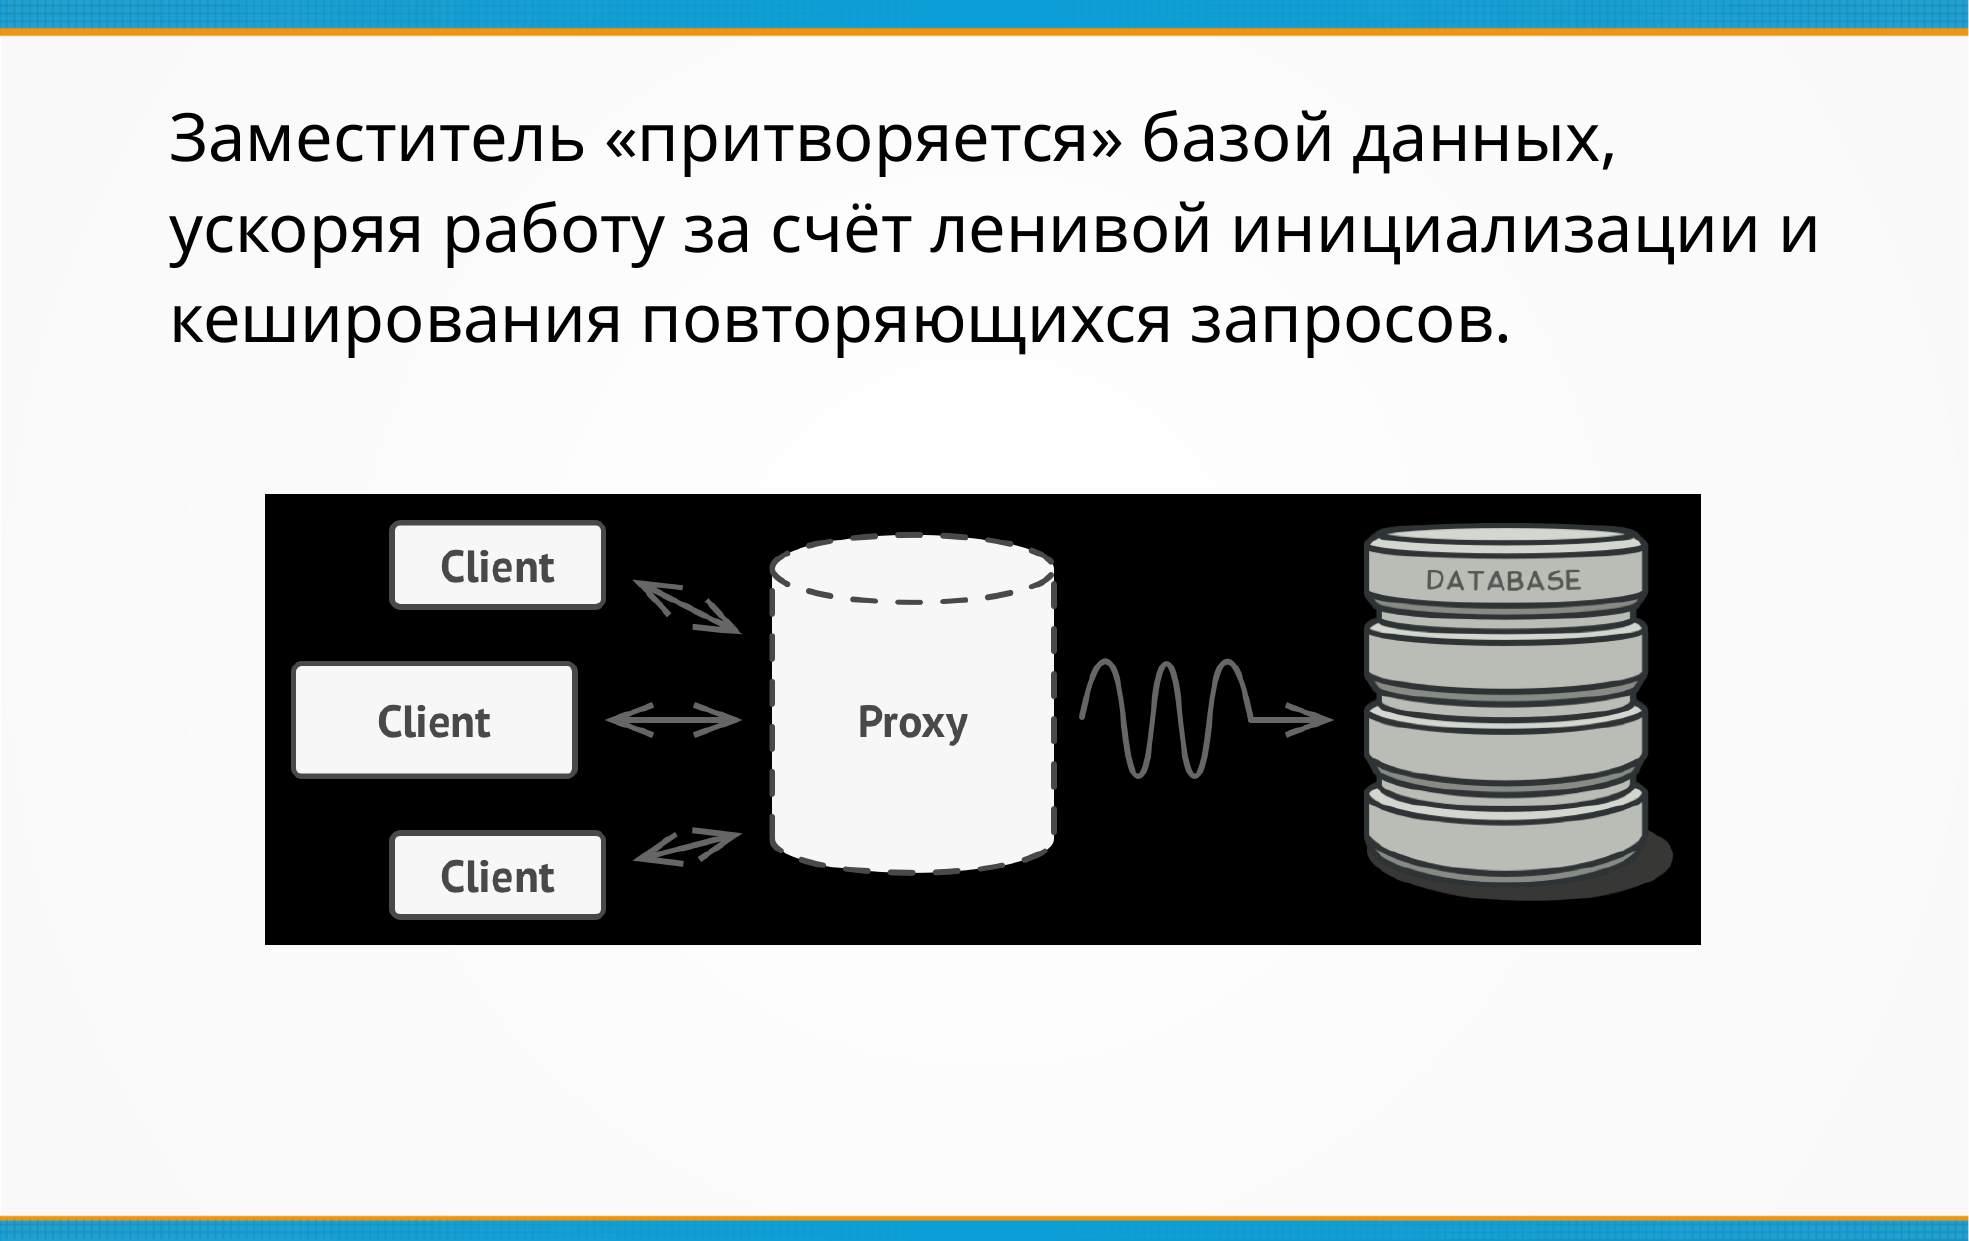

# Заместитель «притворяется» базой данных, ускоряя работу за счёт ленивой инициализации и кеширования повторяющихся запросов.